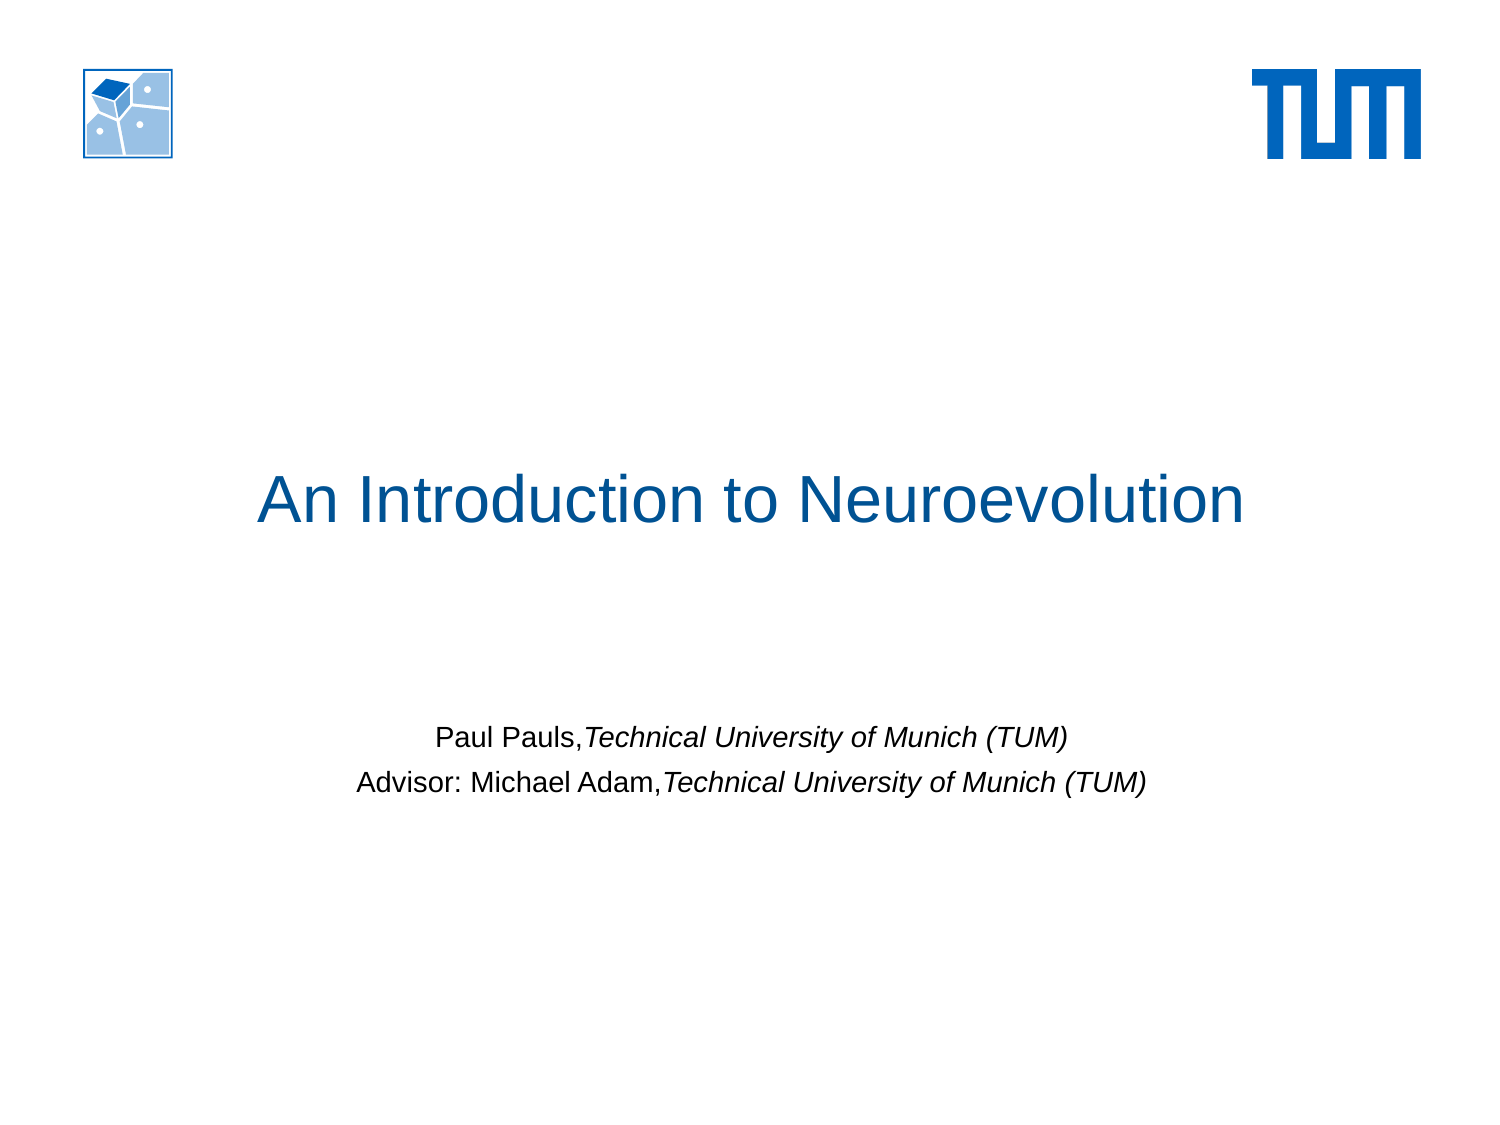

# An Introduction to Neuroevolution
Paul Pauls,Technical University of Munich (TUM)
Advisor: Michael Adam,Technical University of Munich (TUM)